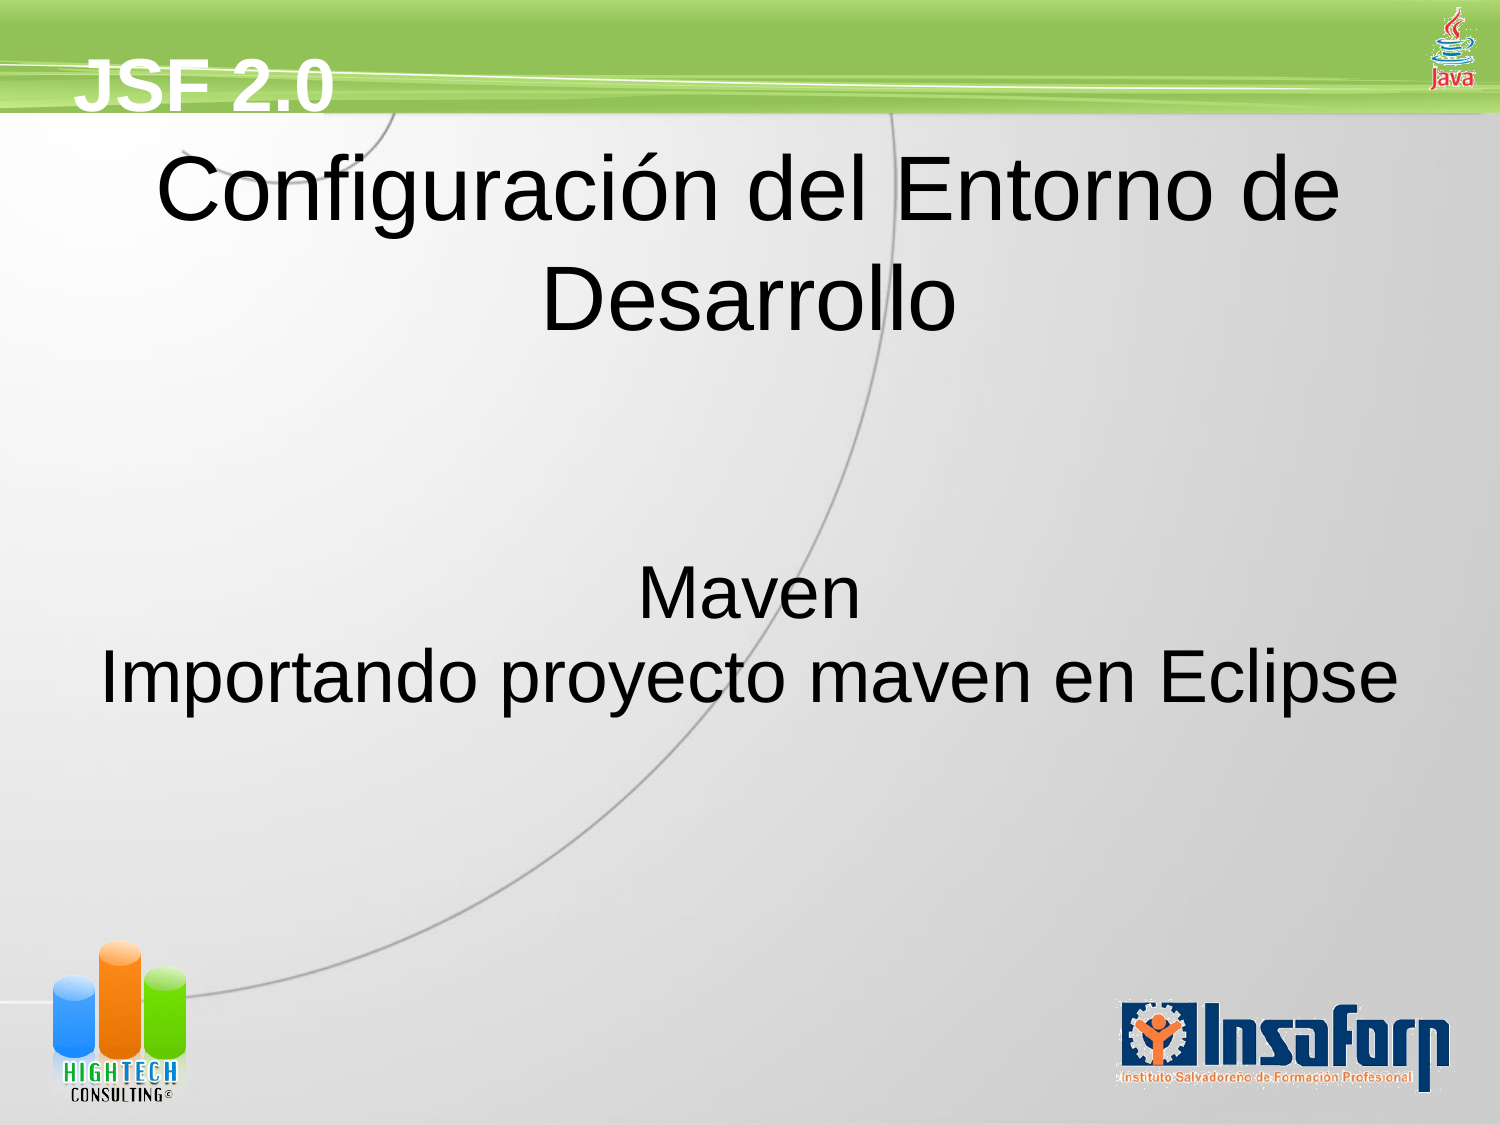

JSF 2.0
Configuración del Entorno de Desarrollo
# Maven
Importando proyecto maven en Eclipse